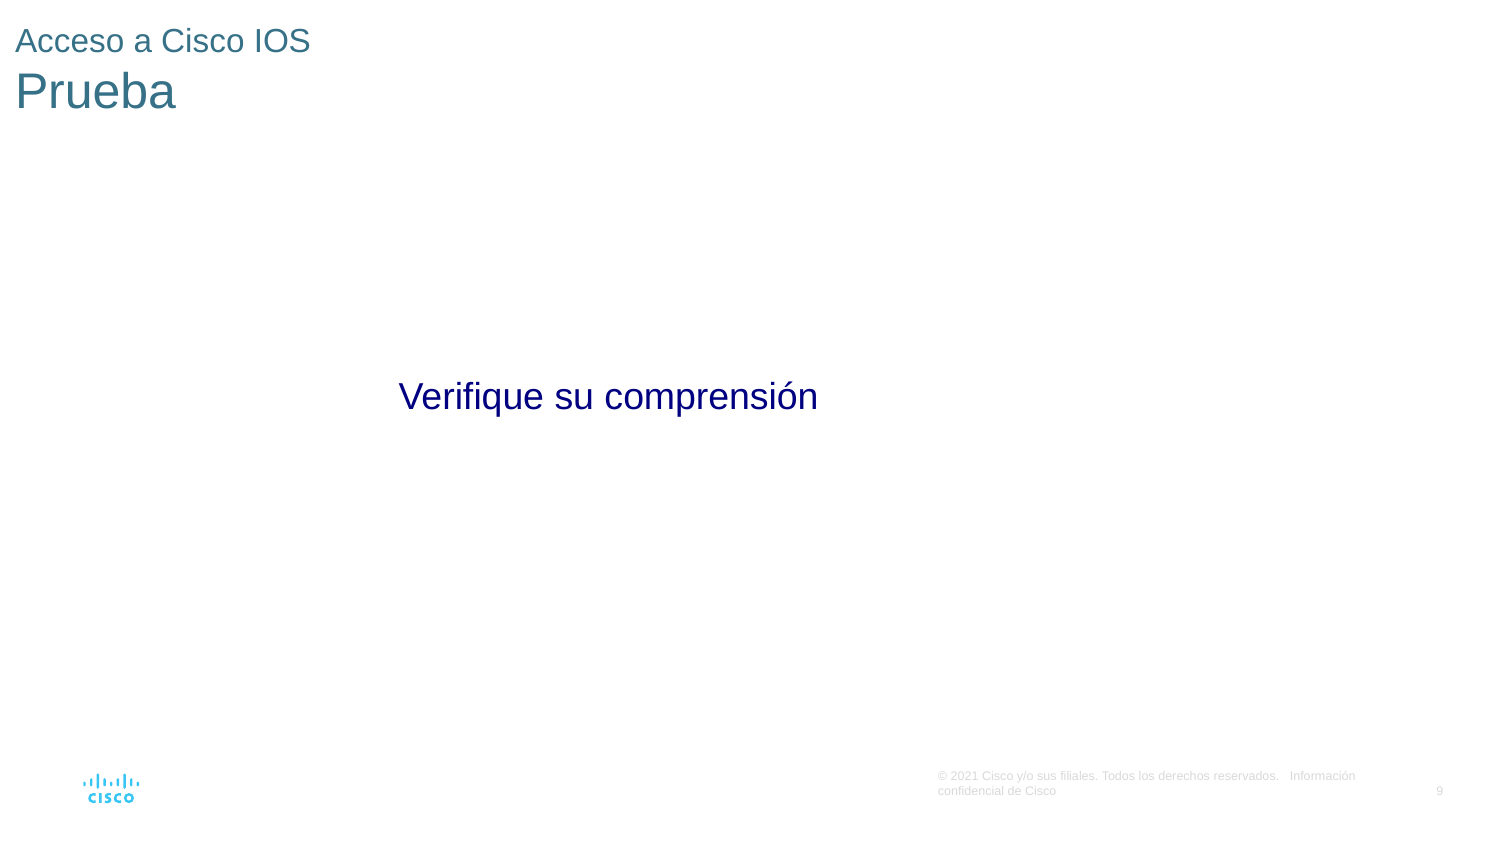

# Acceso a Cisco IOS Prueba
Verifique su comprensión